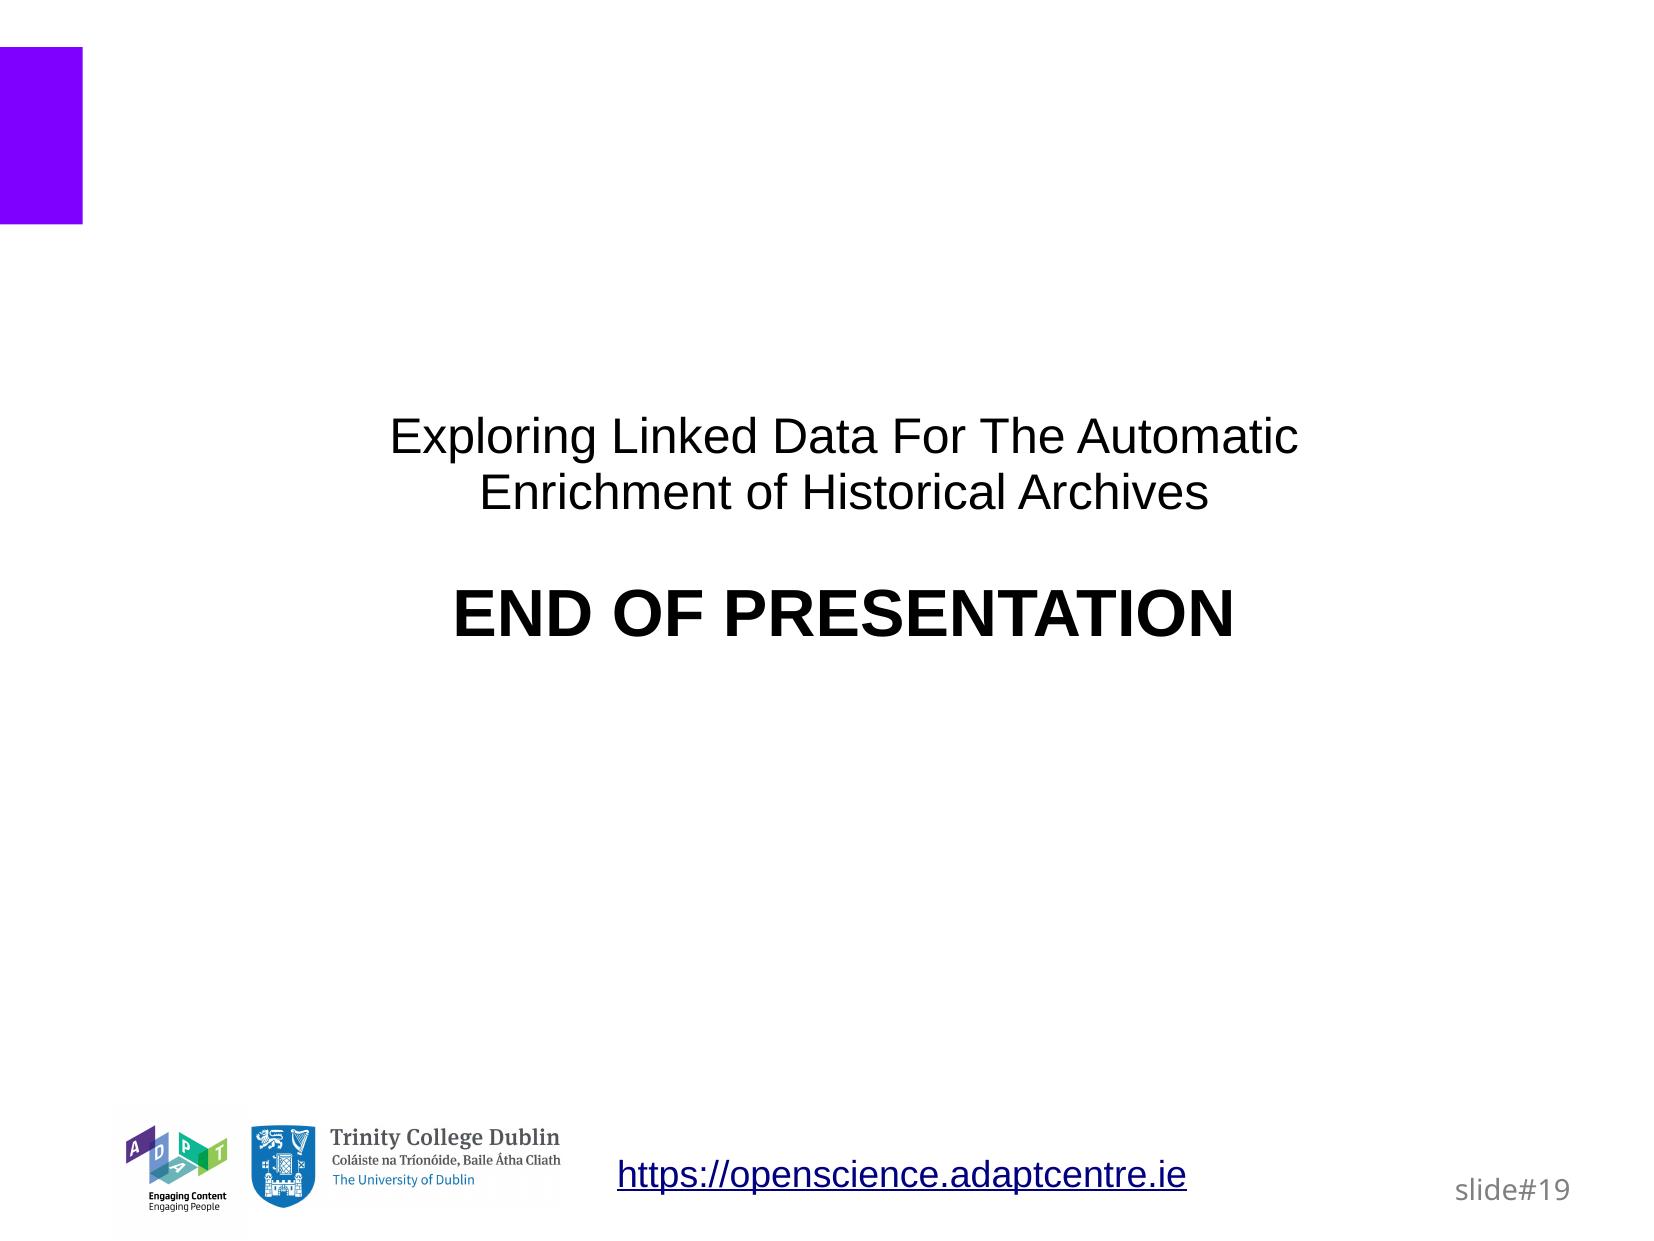

# Exploring Linked Data For The Automatic Enrichment of Historical Archives
END OF PRESENTATION
19